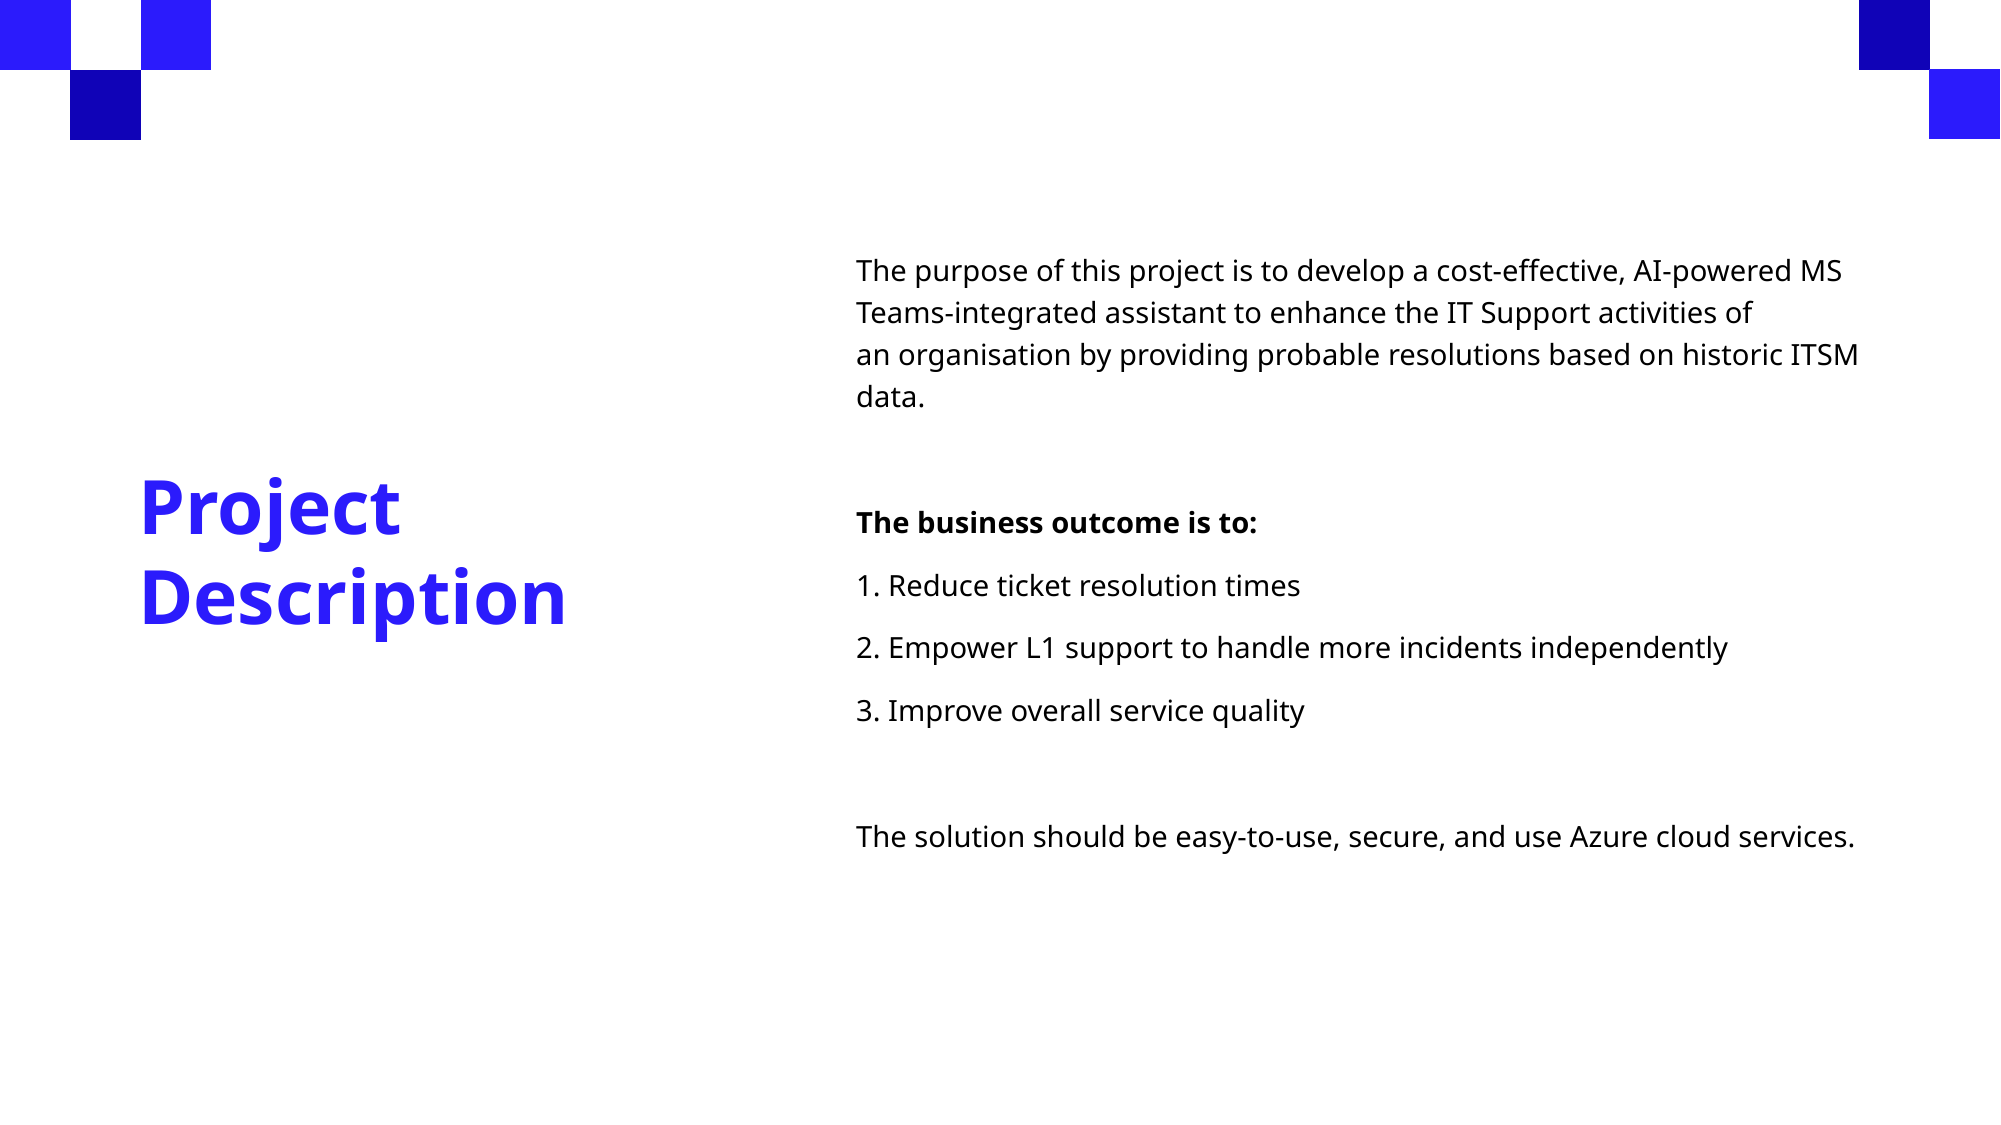

# Project Description
The purpose of this project is to develop a cost-effective, AI-powered MS Teams-integrated assistant to enhance the IT Support activities of an organisation by providing probable resolutions based on historic ITSM data.
The business outcome is to:
1. Reduce ticket resolution times
2. Empower L1 support to handle more incidents independently
3. Improve overall service quality
The solution should be easy-to-use, secure, and use Azure cloud services.